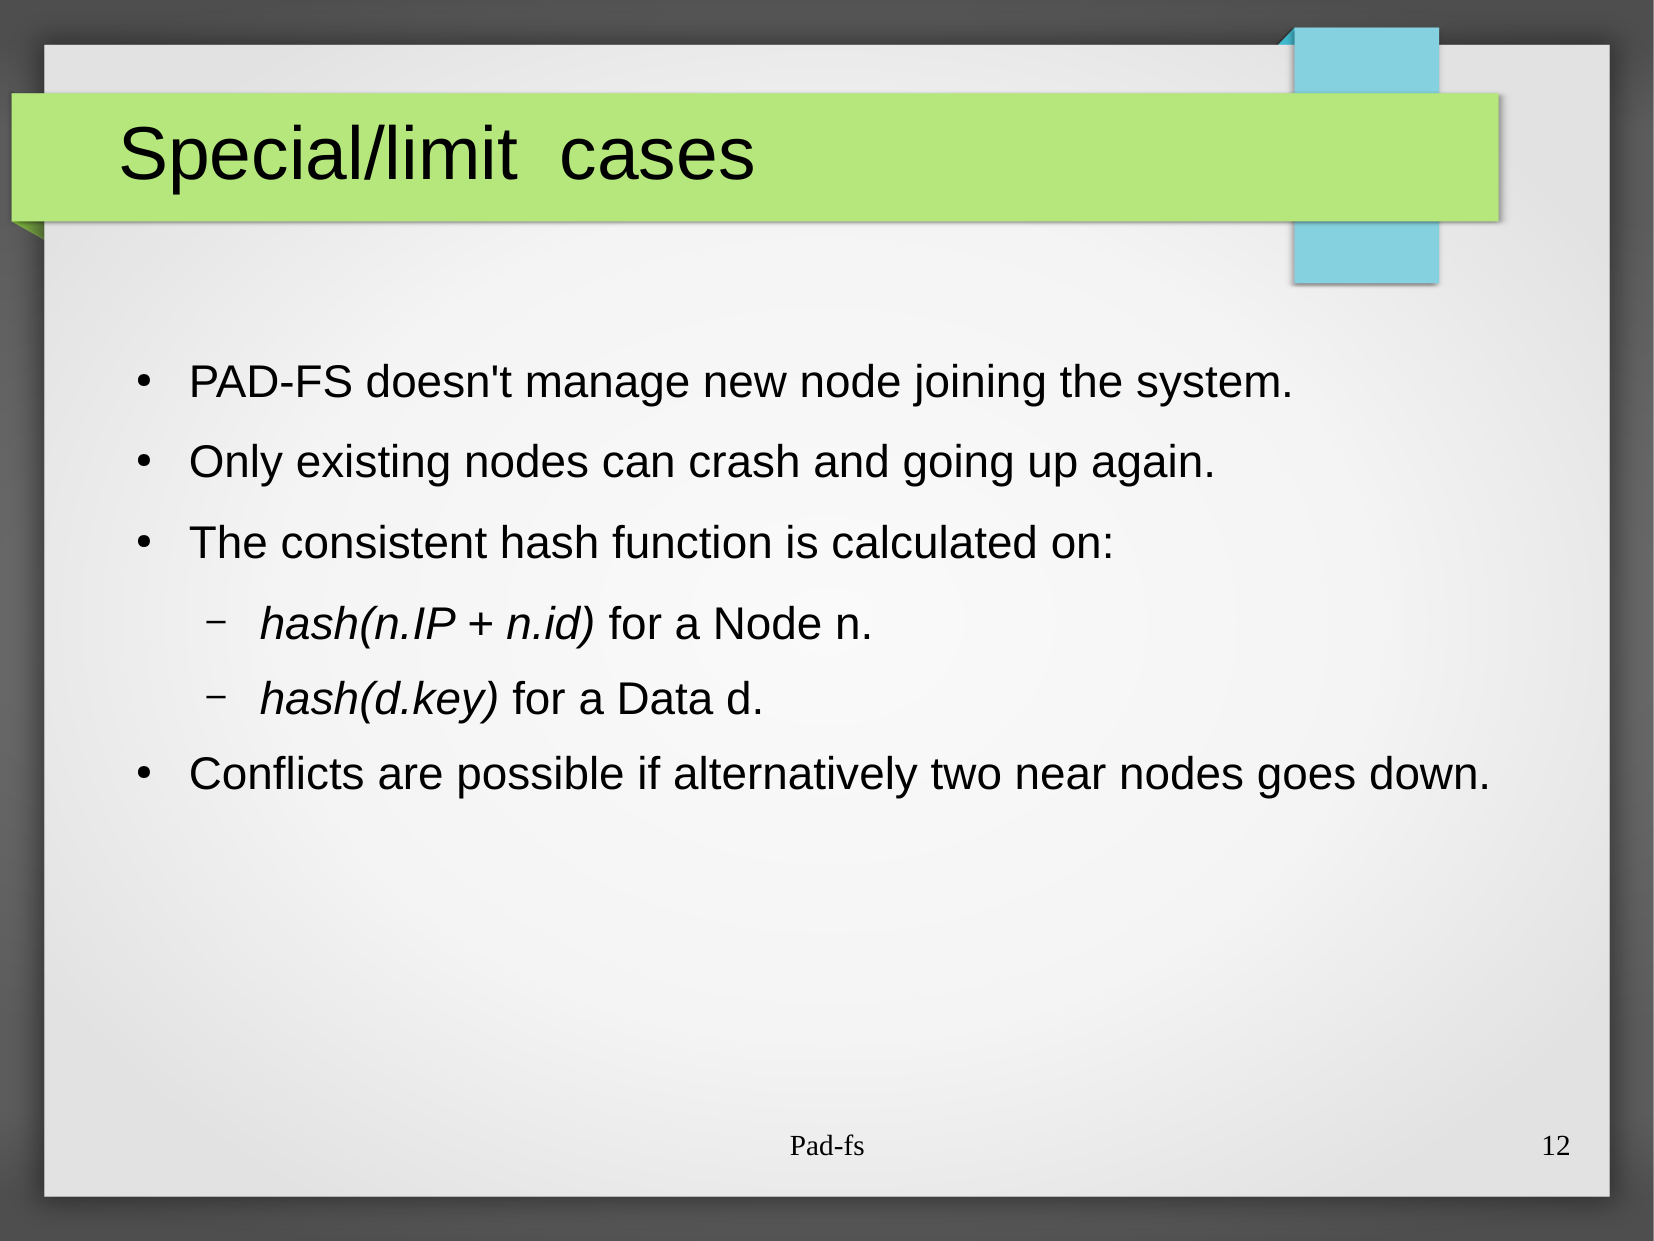

# Special/limit cases
PAD-FS doesn't manage new node joining the system.
Only existing nodes can crash and going up again.
The consistent hash function is calculated on:
hash(n.IP + n.id) for a Node n.
hash(d.key) for a Data d.
Conflicts are possible if alternatively two near nodes goes down.
Pad-fs
12